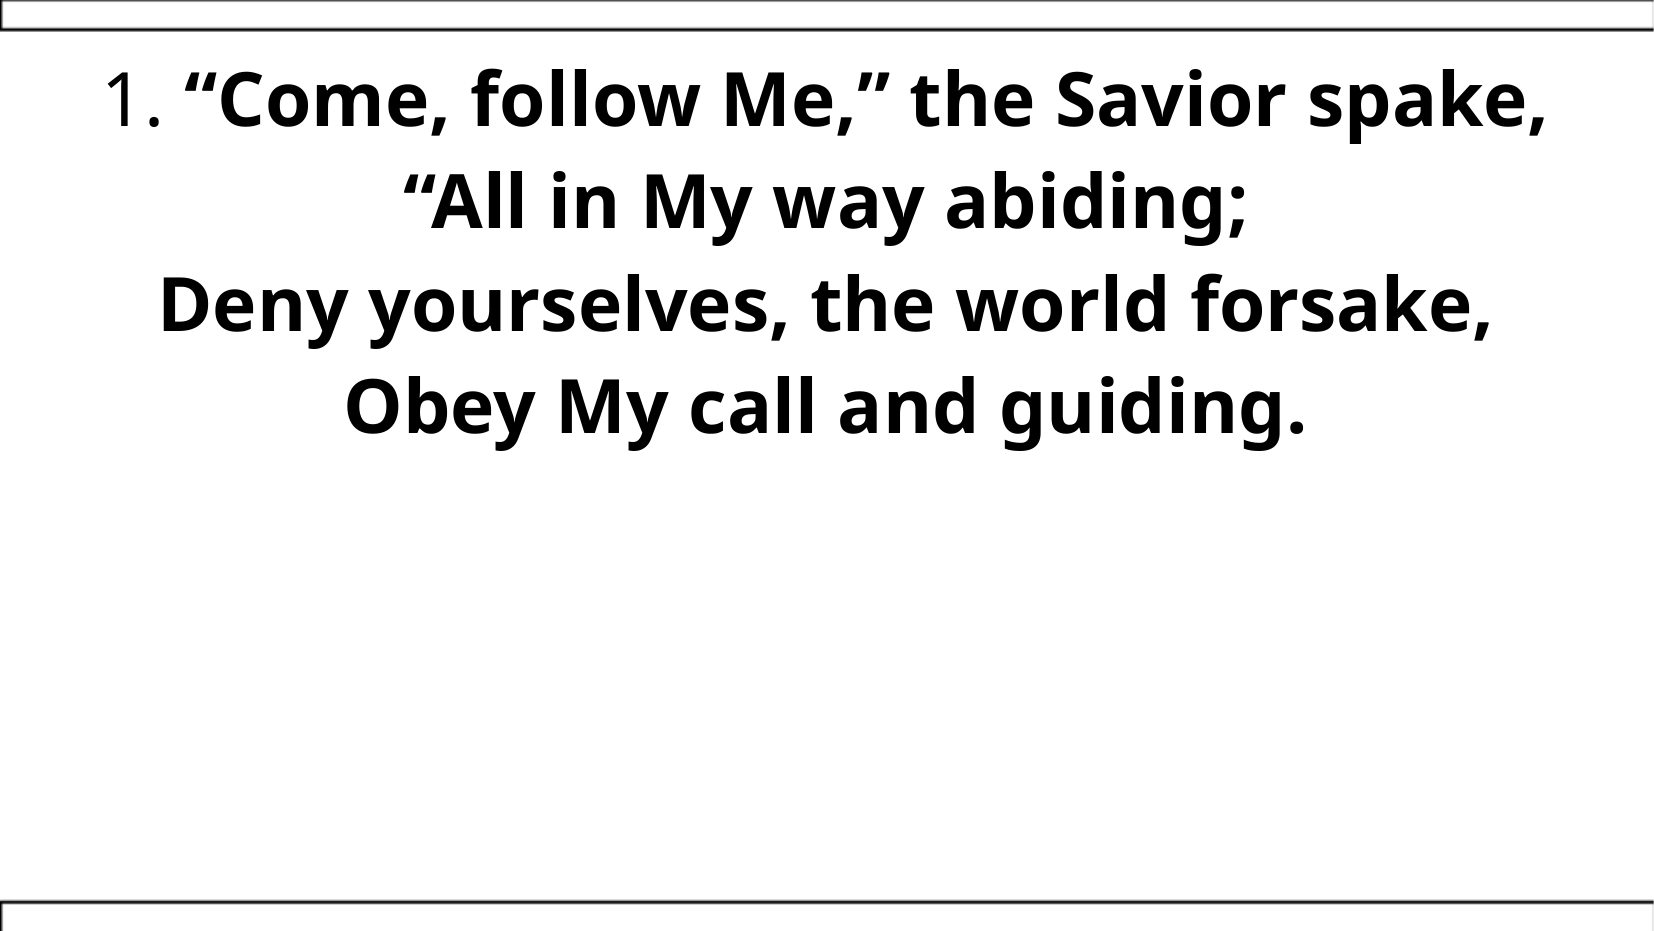

1. “Come, follow Me,” the Savior spake,
“All in My way abiding;
Deny yourselves, the world forsake,
Obey My call and guiding.